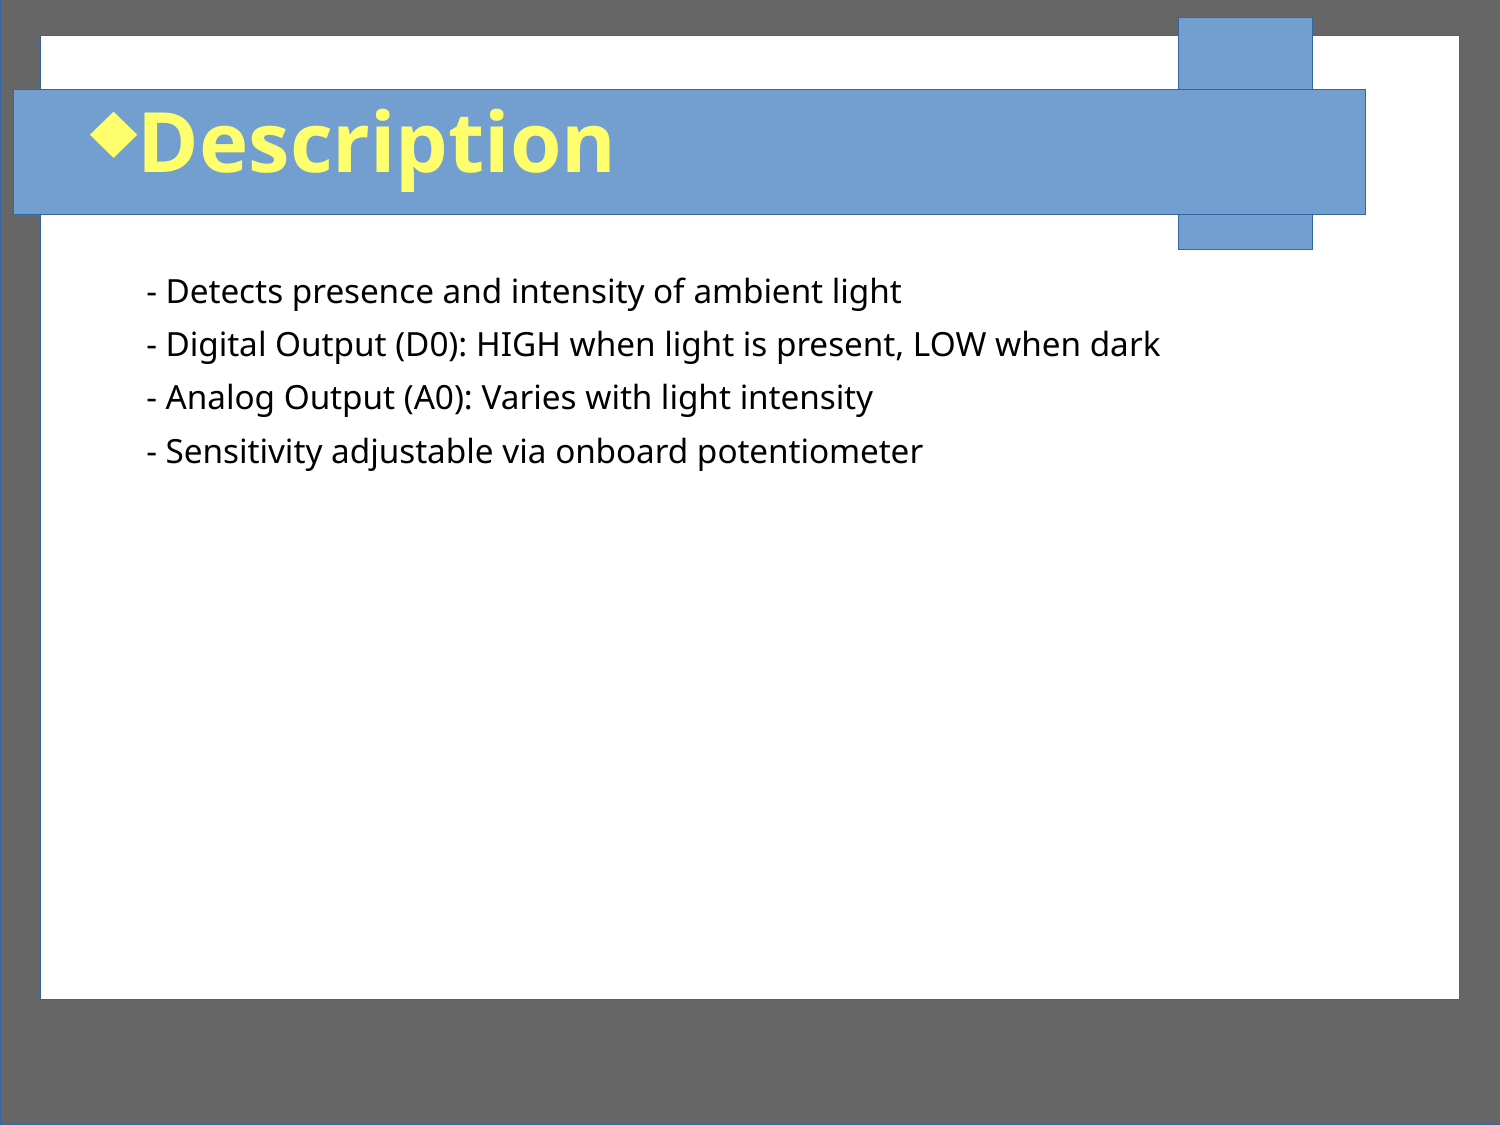

# Description
- Detects presence and intensity of ambient light
- Digital Output (D0): HIGH when light is present, LOW when dark
- Analog Output (A0): Varies with light intensity
- Sensitivity adjustable via onboard potentiometer